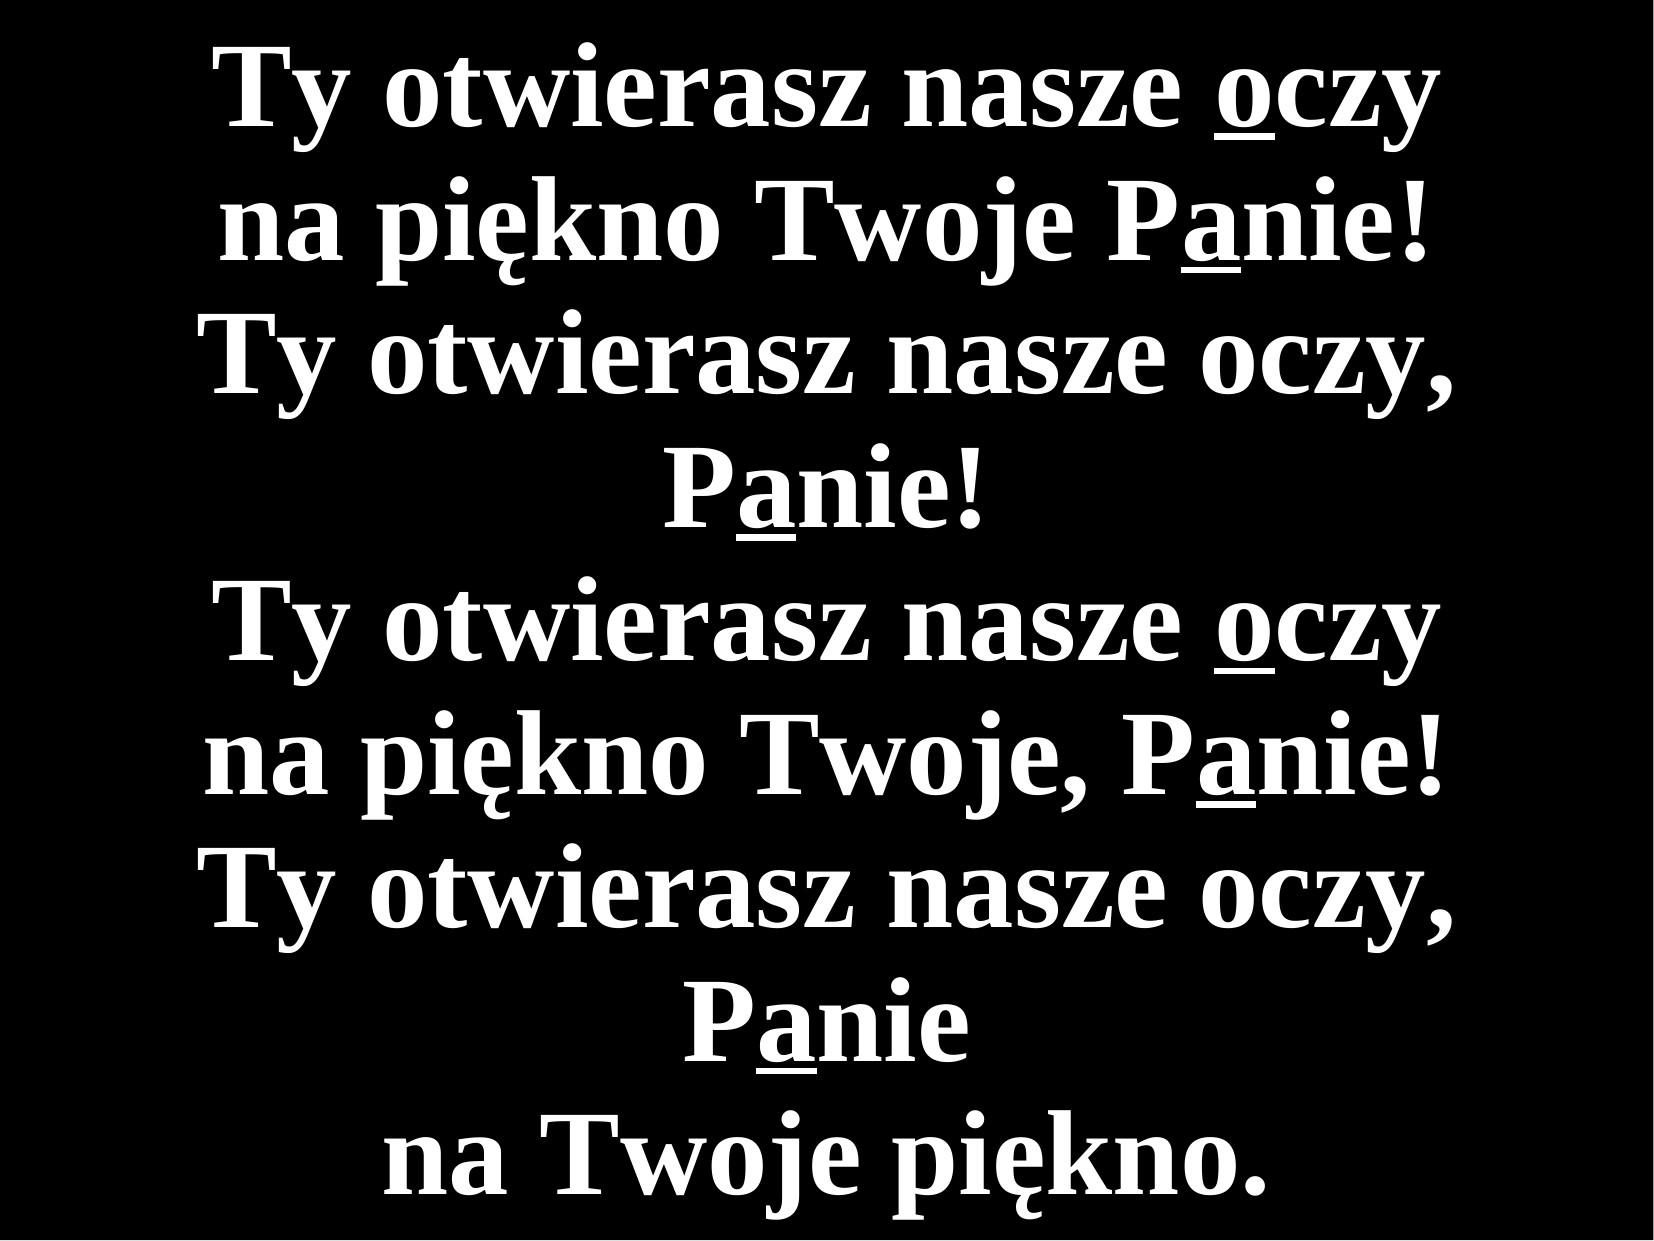

# Ty otwierasz nasze oczy na piękno Twoje Panie! Ty otwierasz nasze oczy, Panie! Ty otwierasz nasze oczy na piękno Twoje, Panie! Ty otwierasz nasze oczy, Panie na Twoje piękno.